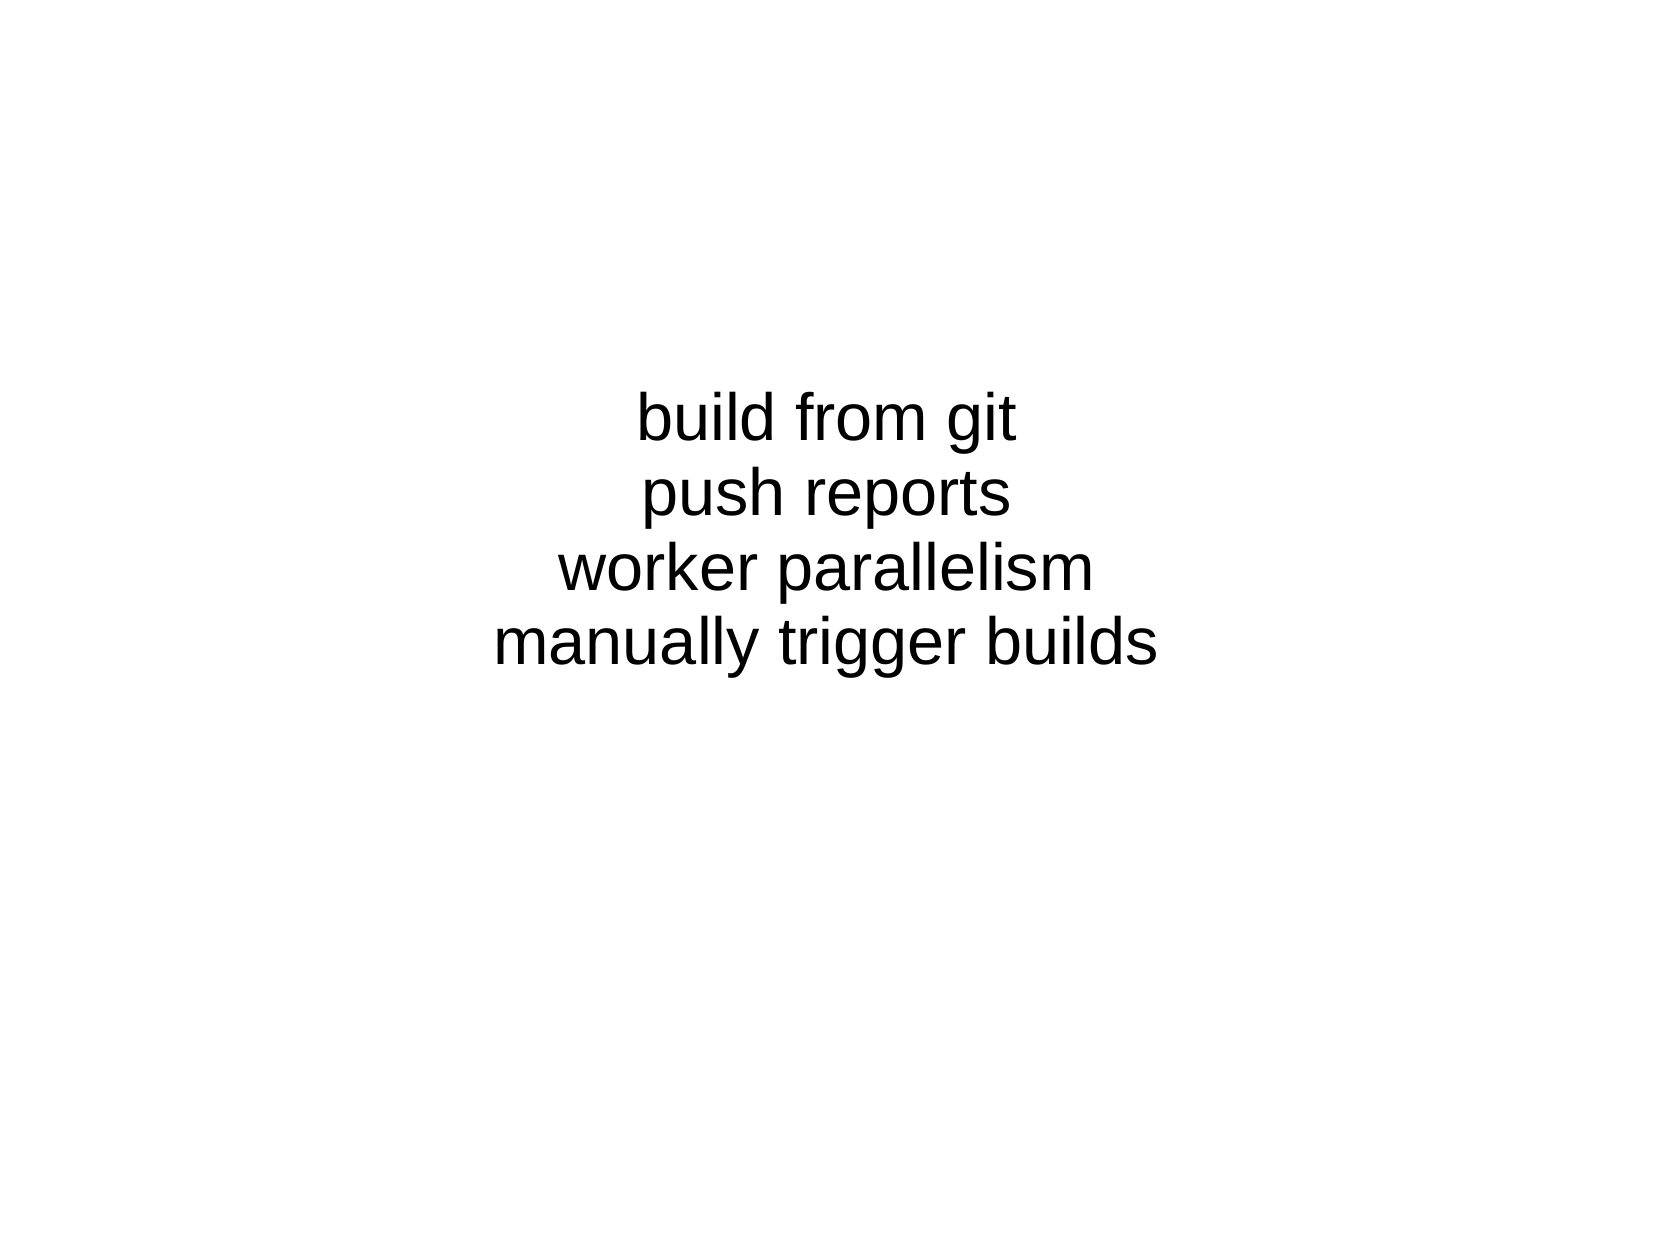

# build from git
push reports
worker parallelism
manually trigger builds